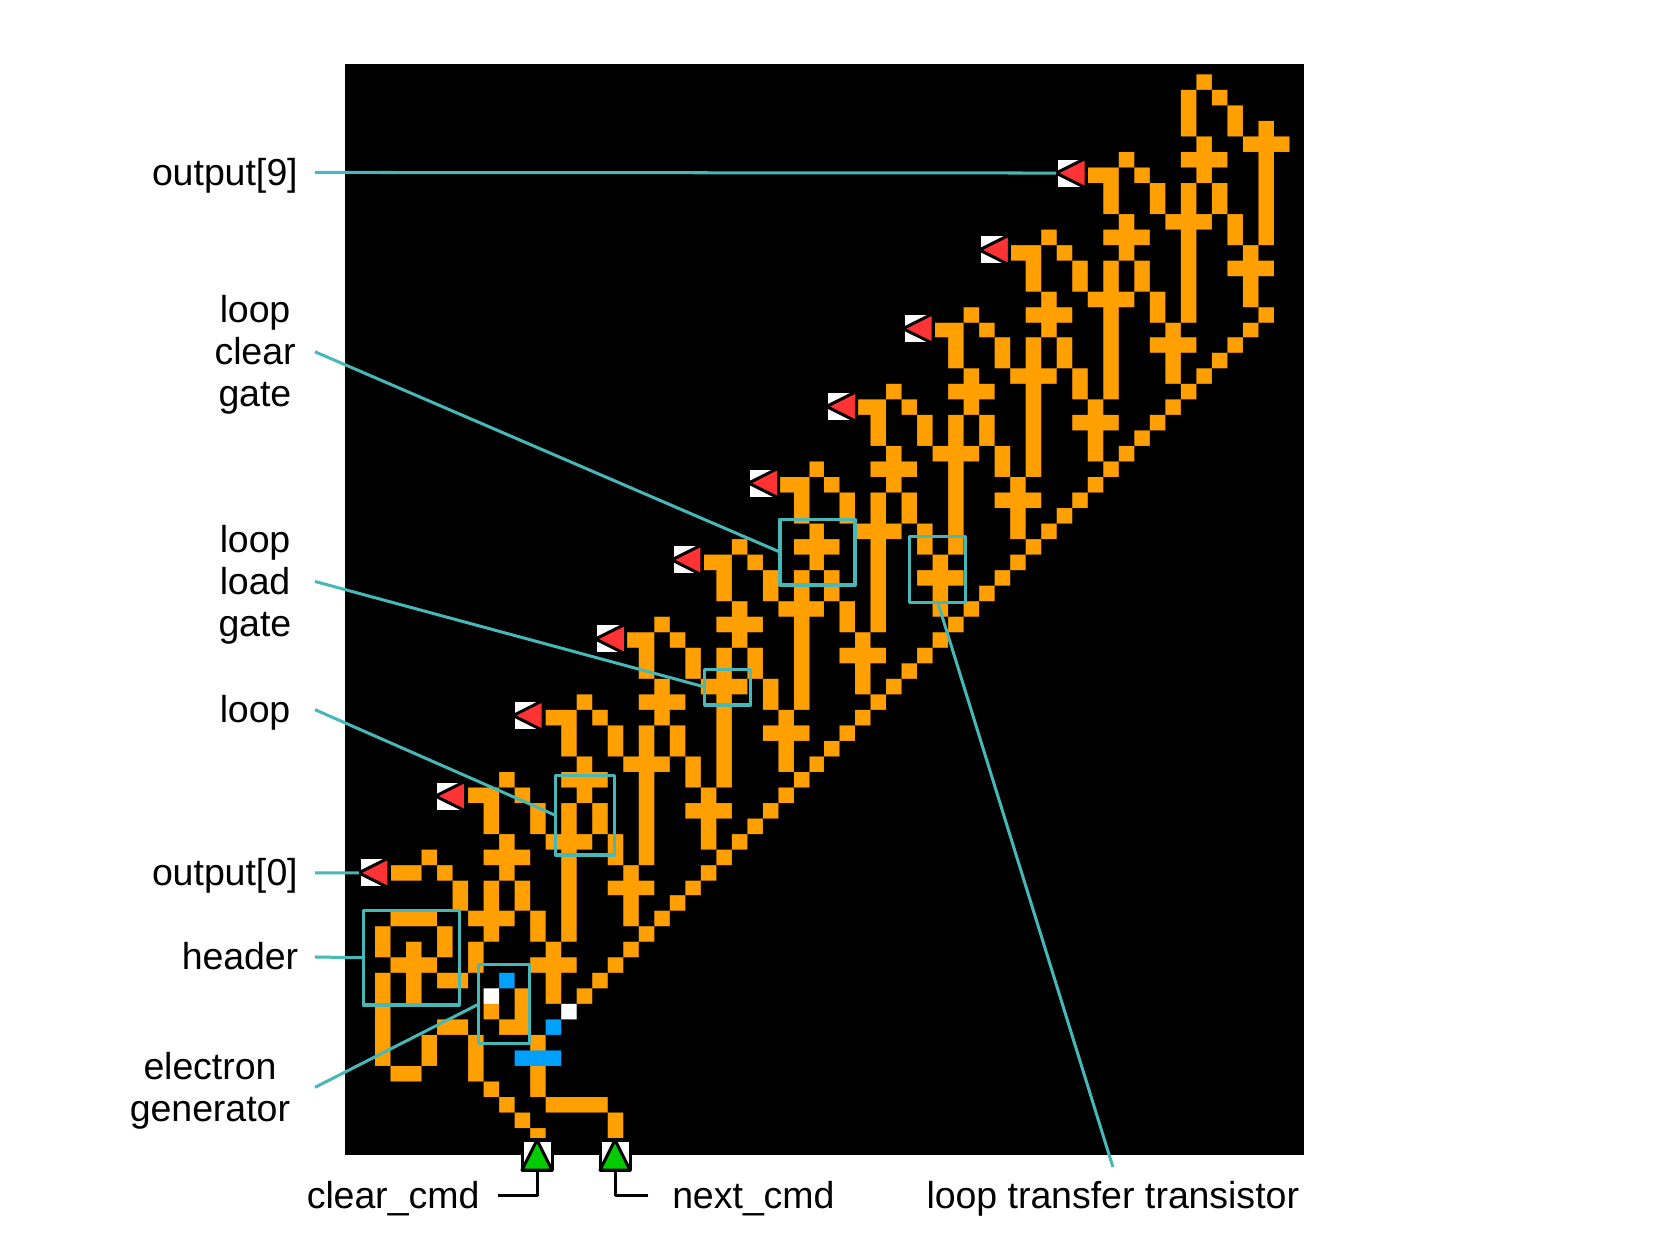

output[9]
loop clear gate
loop load gate
loop
output[0]
header
electron generator
clear_cmd
next_cmd
loop transfer transistor